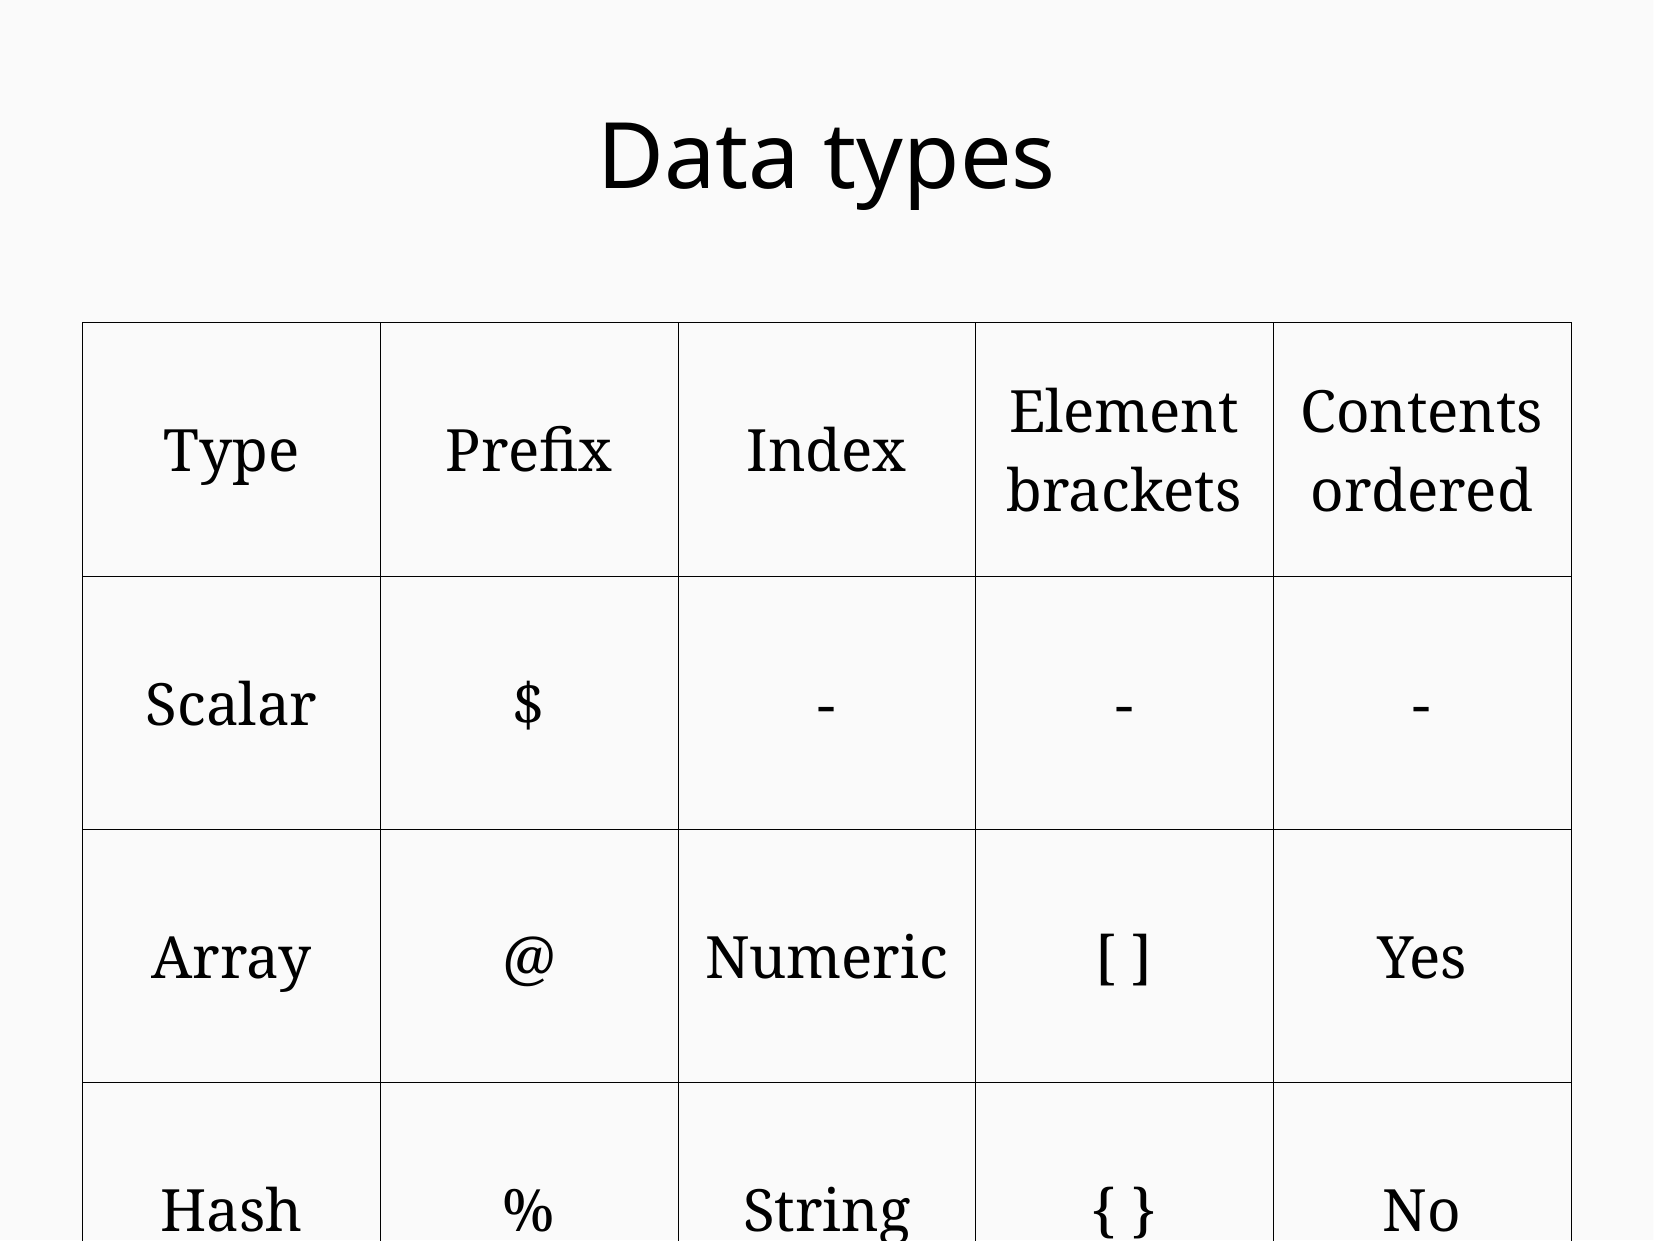

# Data types
| Type | Prefix | Index | Element brackets | Contents ordered |
| --- | --- | --- | --- | --- |
| Scalar | $ | - | - | - |
| Array | @ | Numeric | [ ] | Yes |
| Hash | % | String | { } | No |